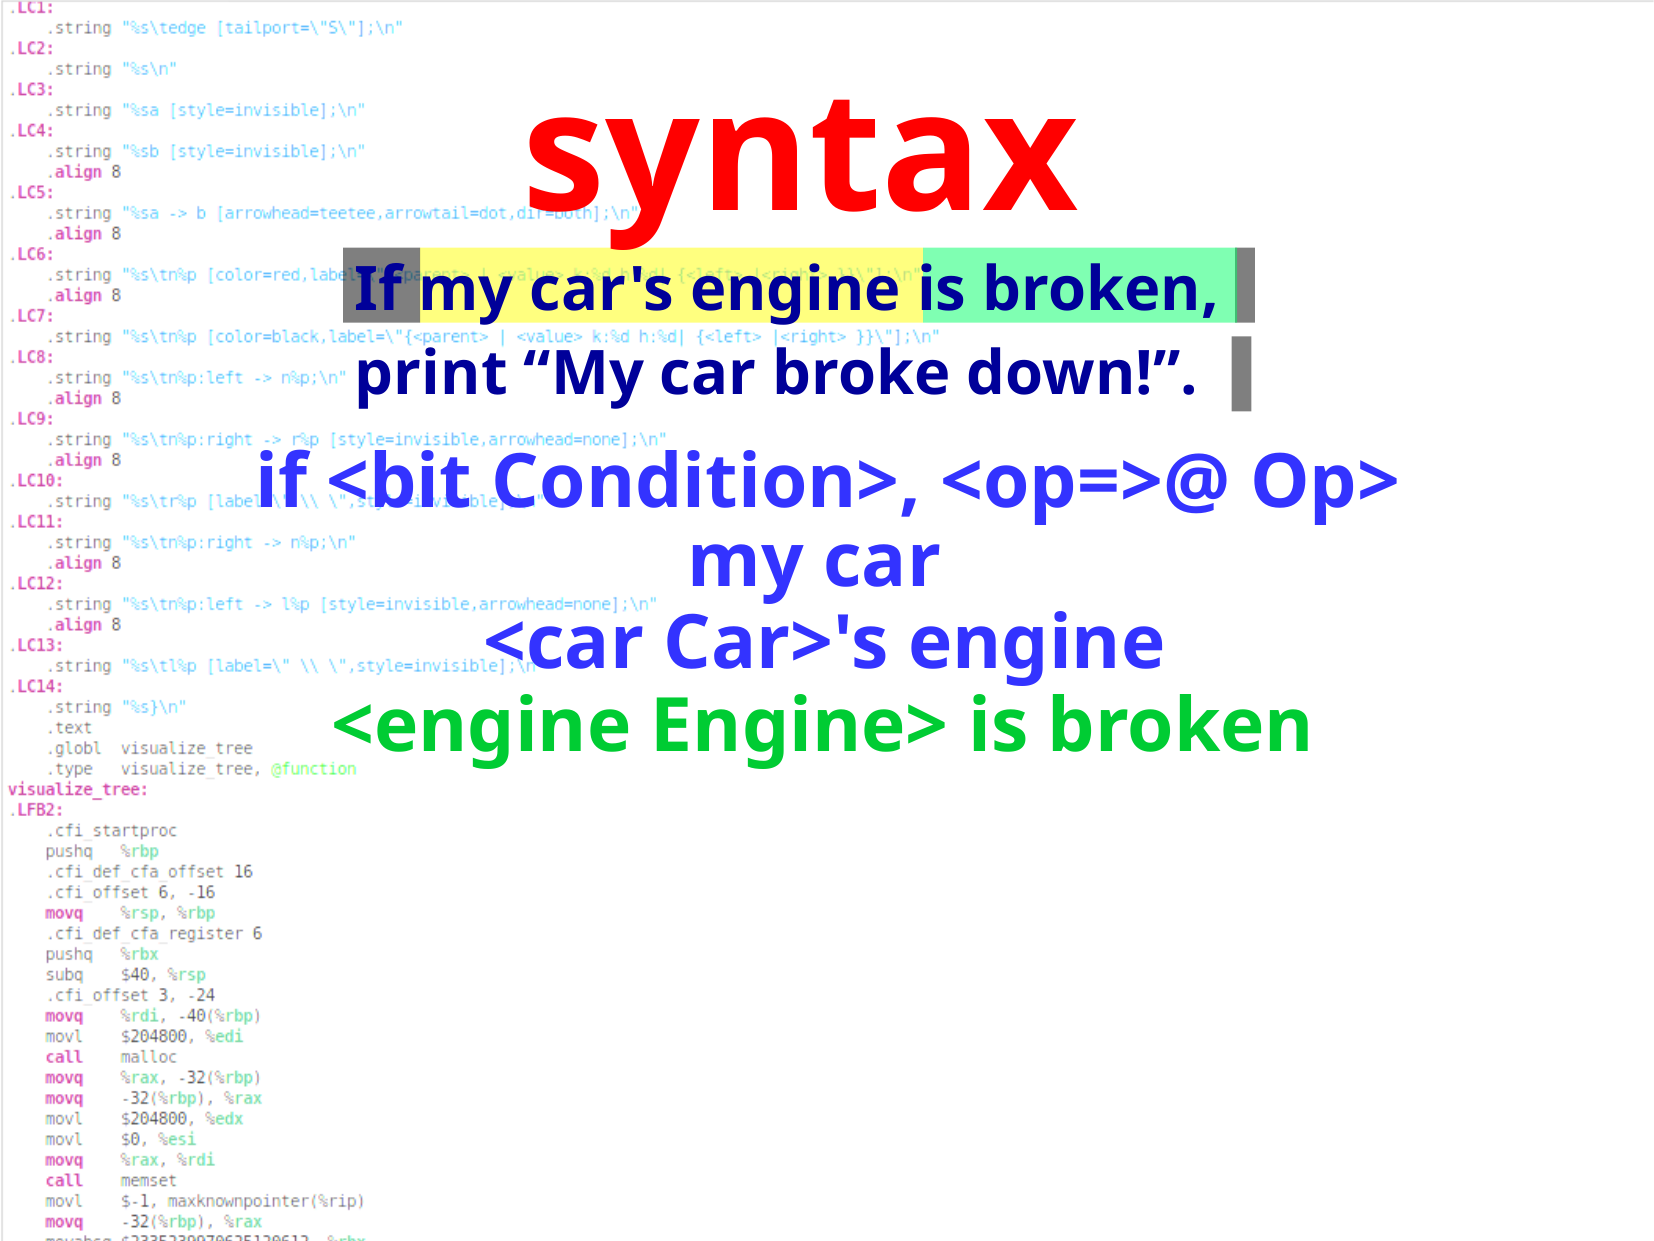

syntax
If my car's engine is broken, print “My car broke down!”.
if <bit Condition>, <op=>@ Op>
my car
<car Car>'s engine
<engine Engine> is broken